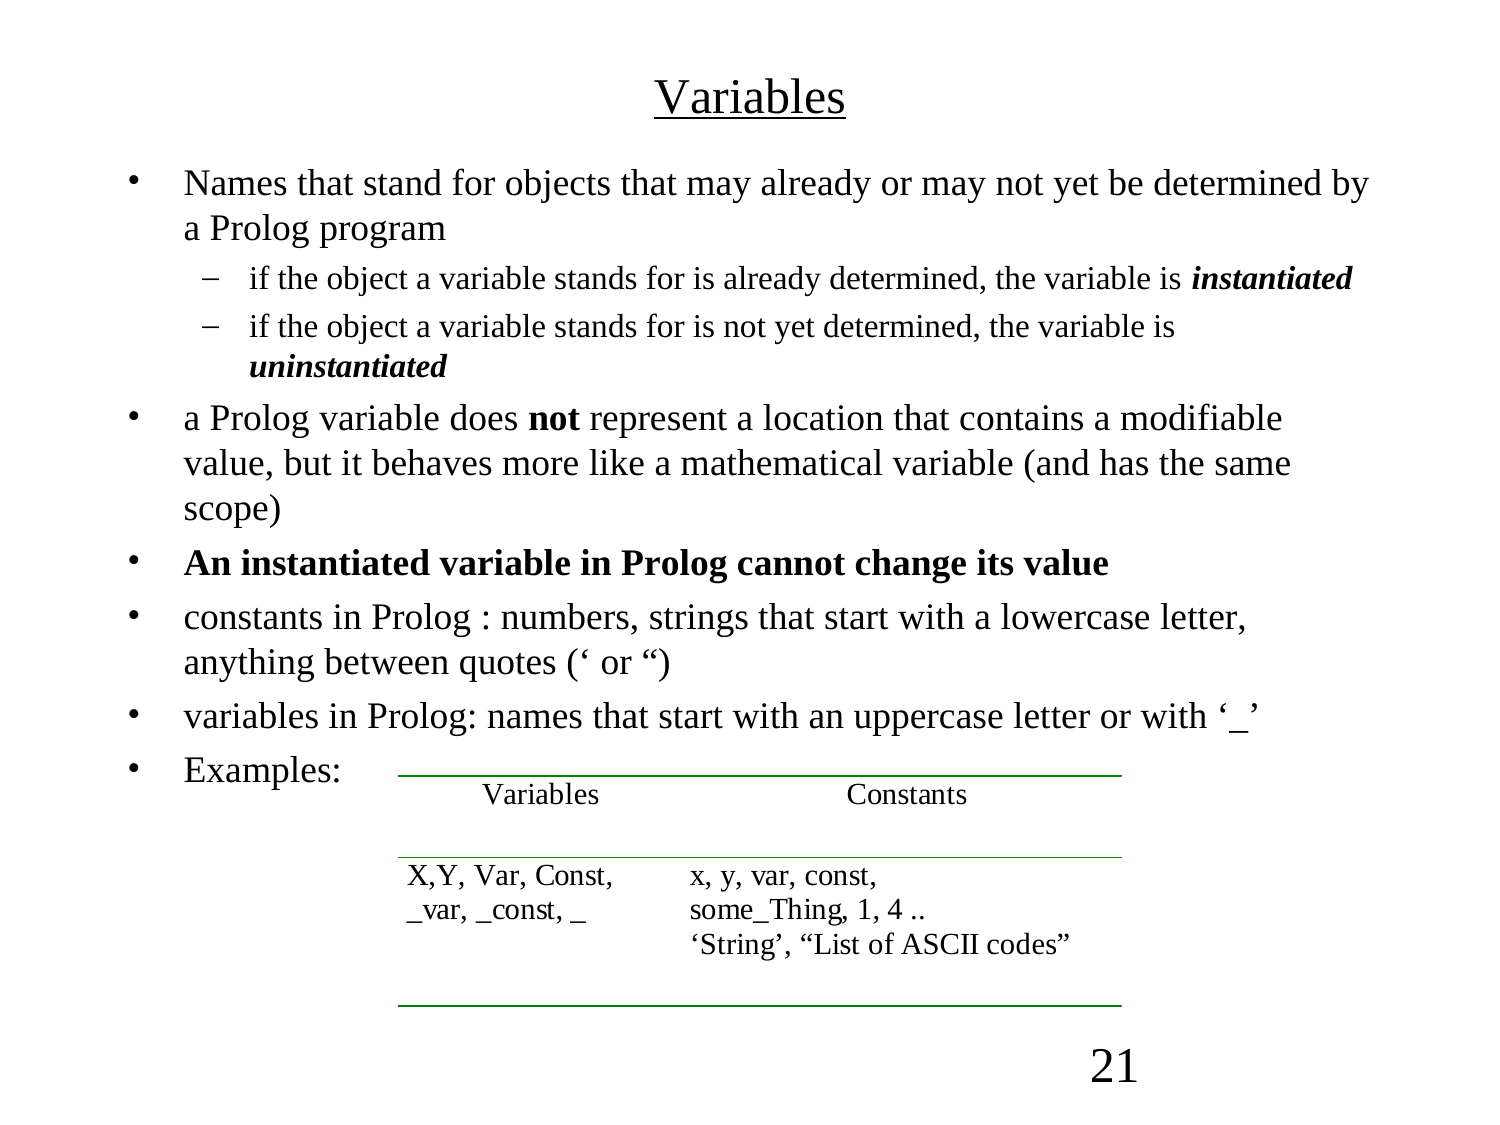

# Variables
Names that stand for objects that may already or may not yet be determined by a Prolog program
if the object a variable stands for is already determined, the variable is instantiated
if the object a variable stands for is not yet determined, the variable is uninstantiated
a Prolog variable does not represent a location that contains a modifiable value, but it behaves more like a mathematical variable (and has the same scope)
An instantiated variable in Prolog cannot change its value
constants in Prolog : numbers, strings that start with a lowercase letter, anything between quotes (‘ or “)
variables in Prolog: names that start with an uppercase letter or with ‘_’
Examples:
21